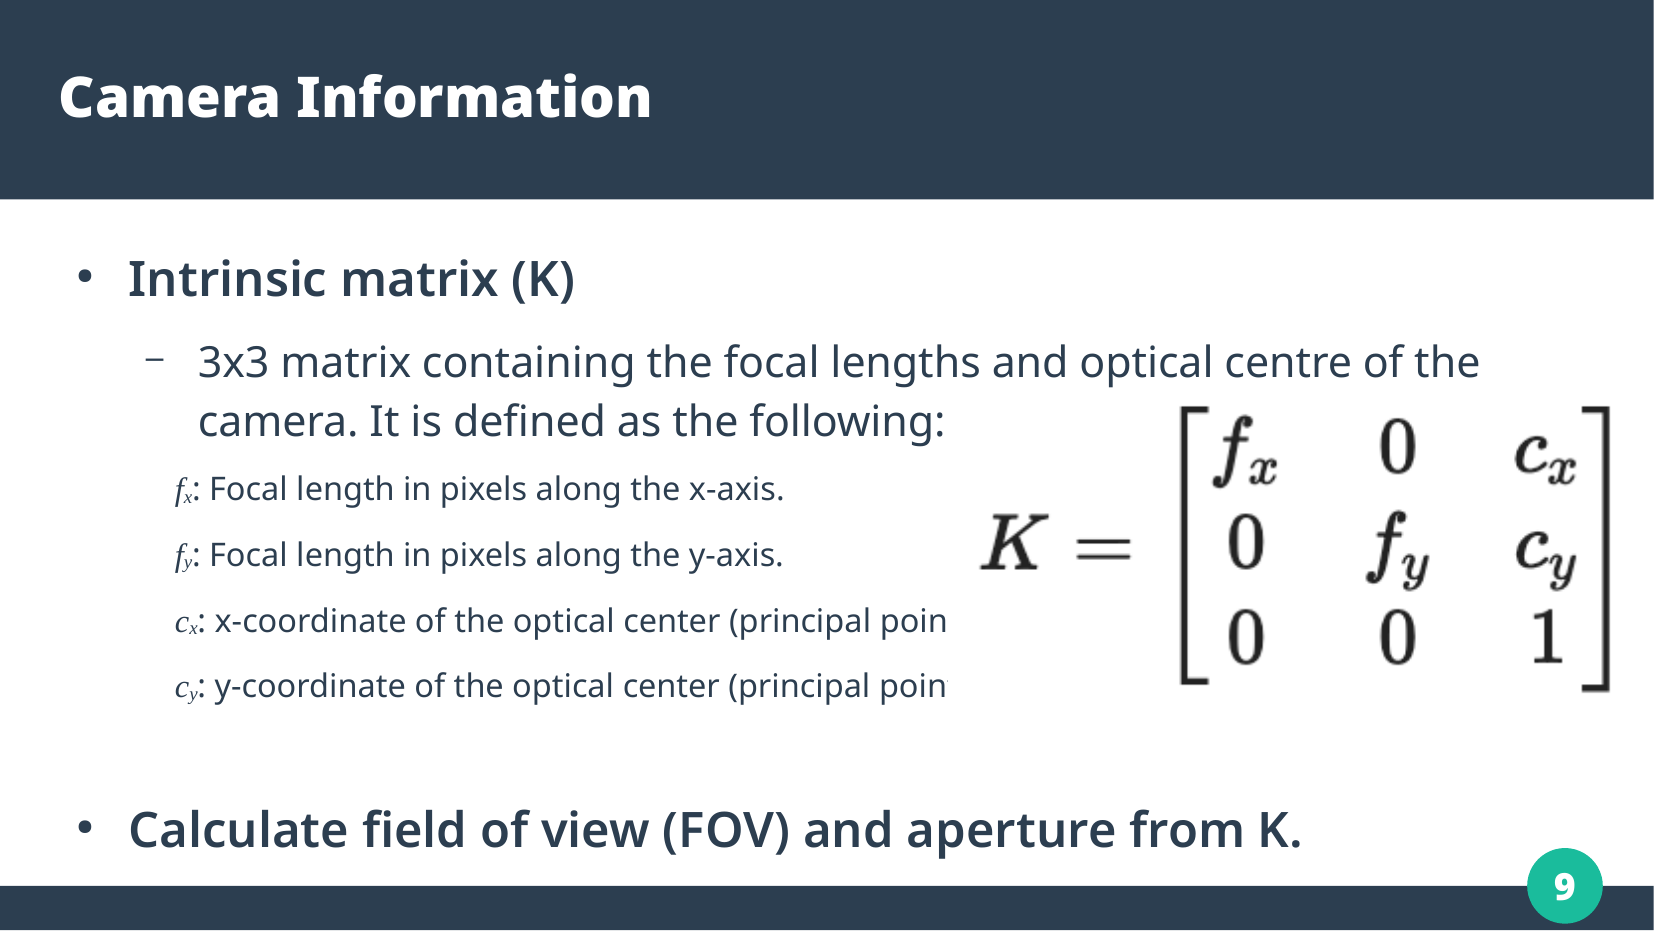

# Camera Information
Intrinsic matrix (K)
3x3 matrix containing the focal lengths and optical centre of the camera. It is defined as the following:
fx​: Focal length in pixels along the x-axis.
fy​: Focal length in pixels along the y-axis.
cx​: x-coordinate of the optical center (principal point).
cy​: y-coordinate of the optical center (principal point).
Calculate field of view (FOV) and aperture from K.